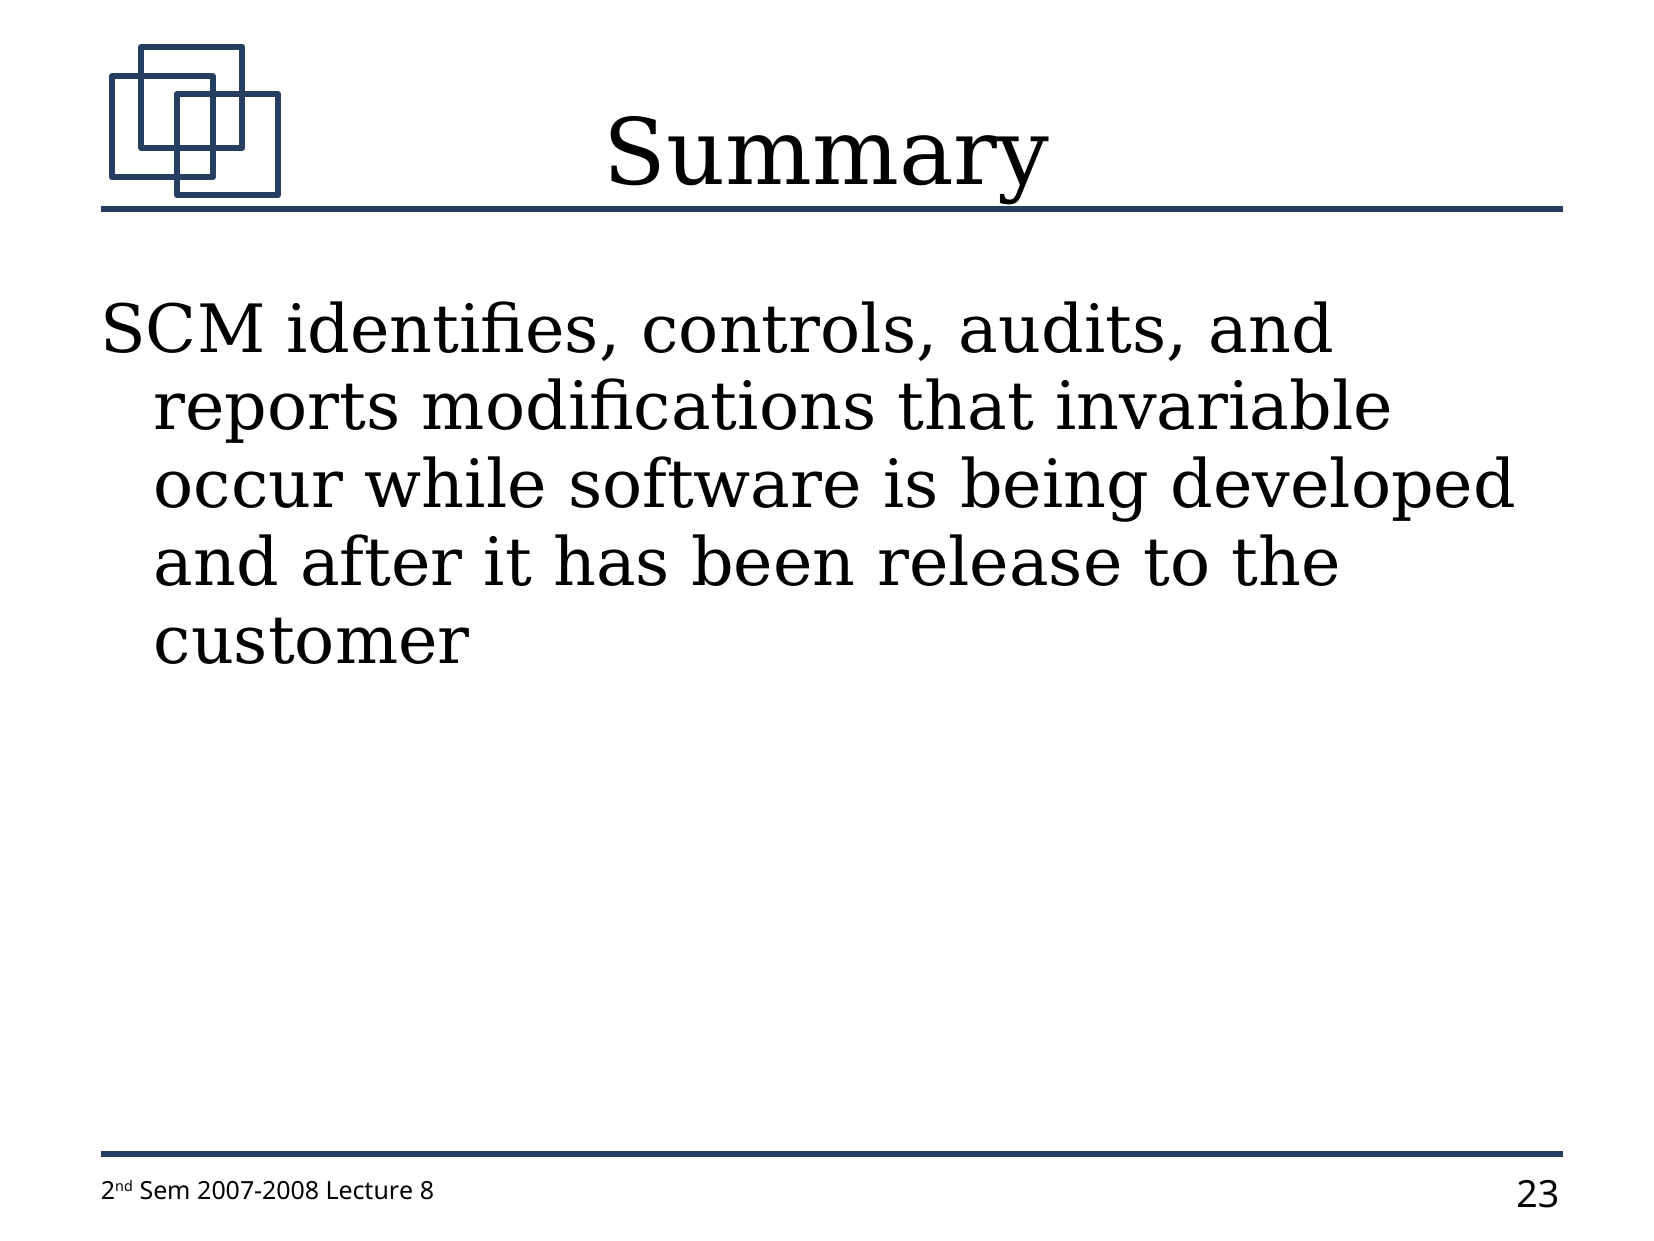

# Summary
SCM identifies, controls, audits, and reports modifications that invariable occur while software is being developed and after it has been release to the customer